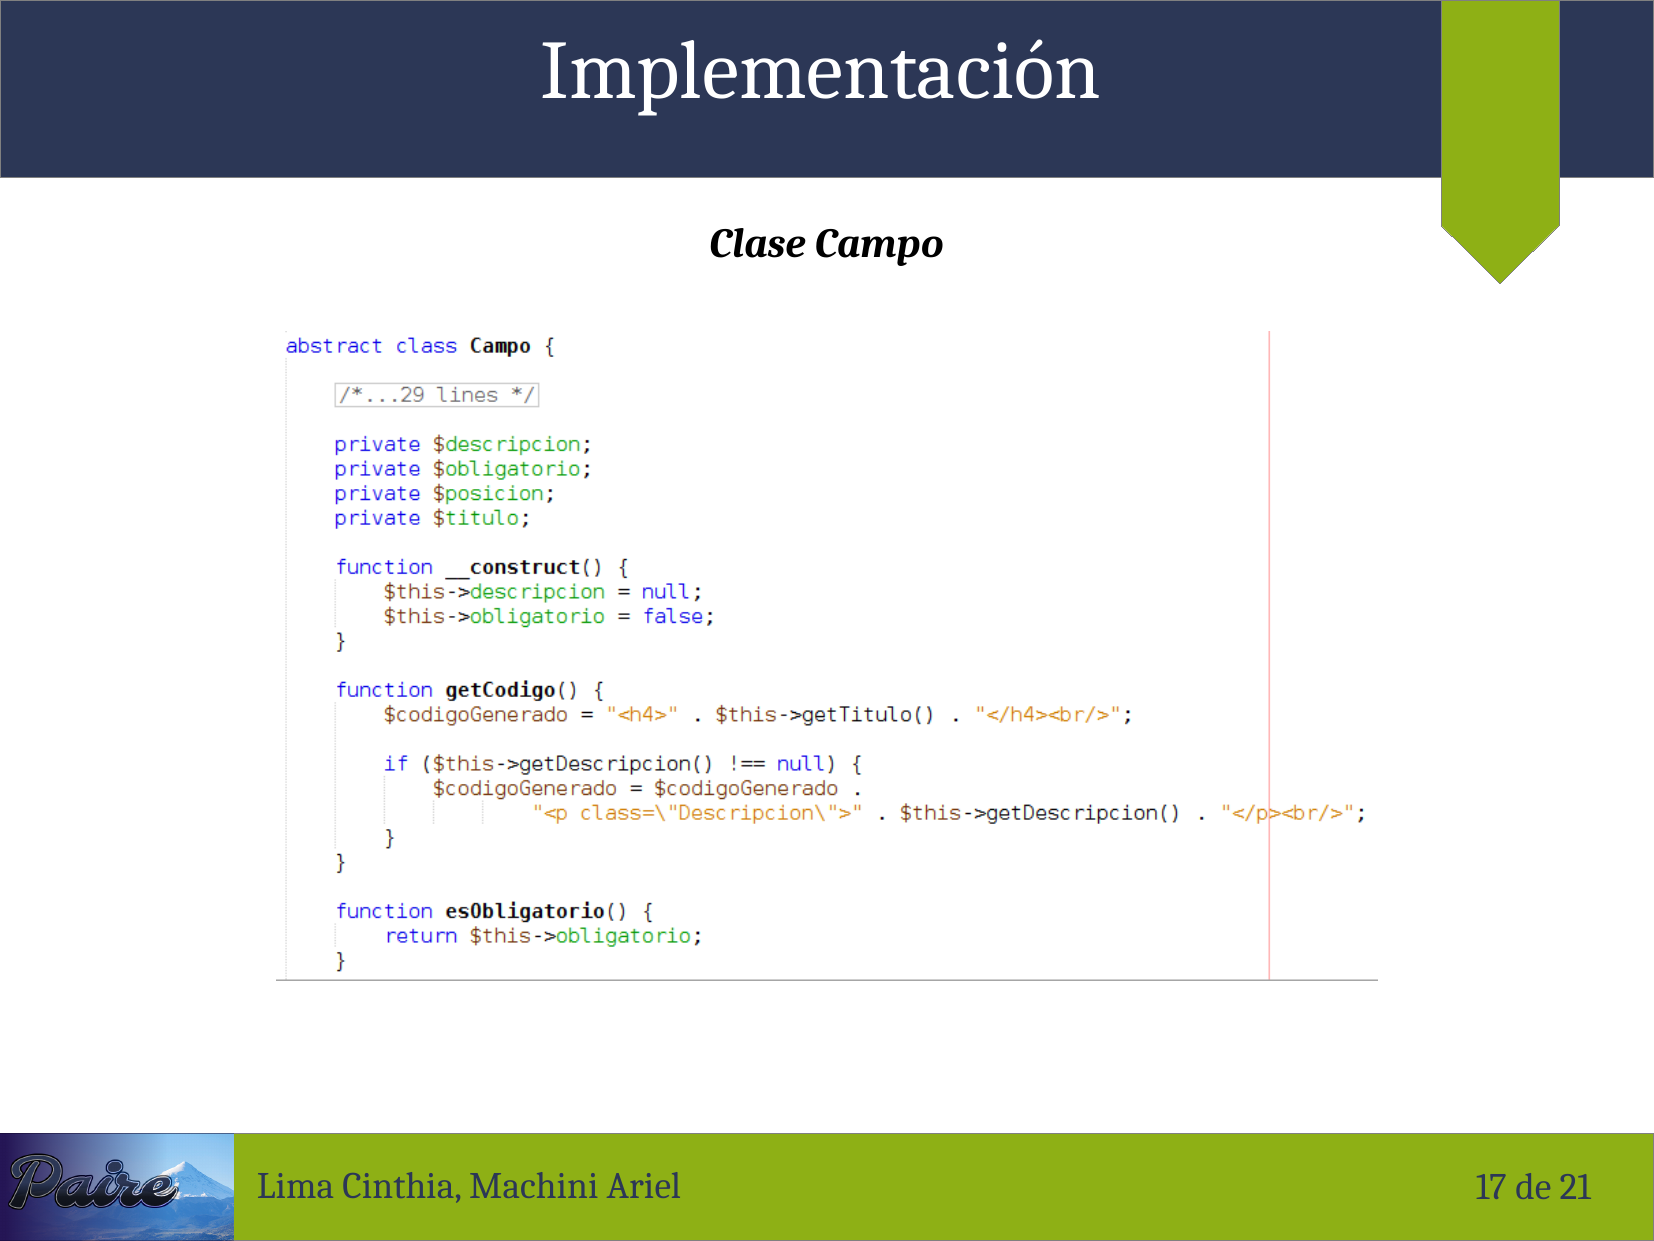

Implementación
Clase Campo
Lima Cinthia, Machini Ariel
 de 21